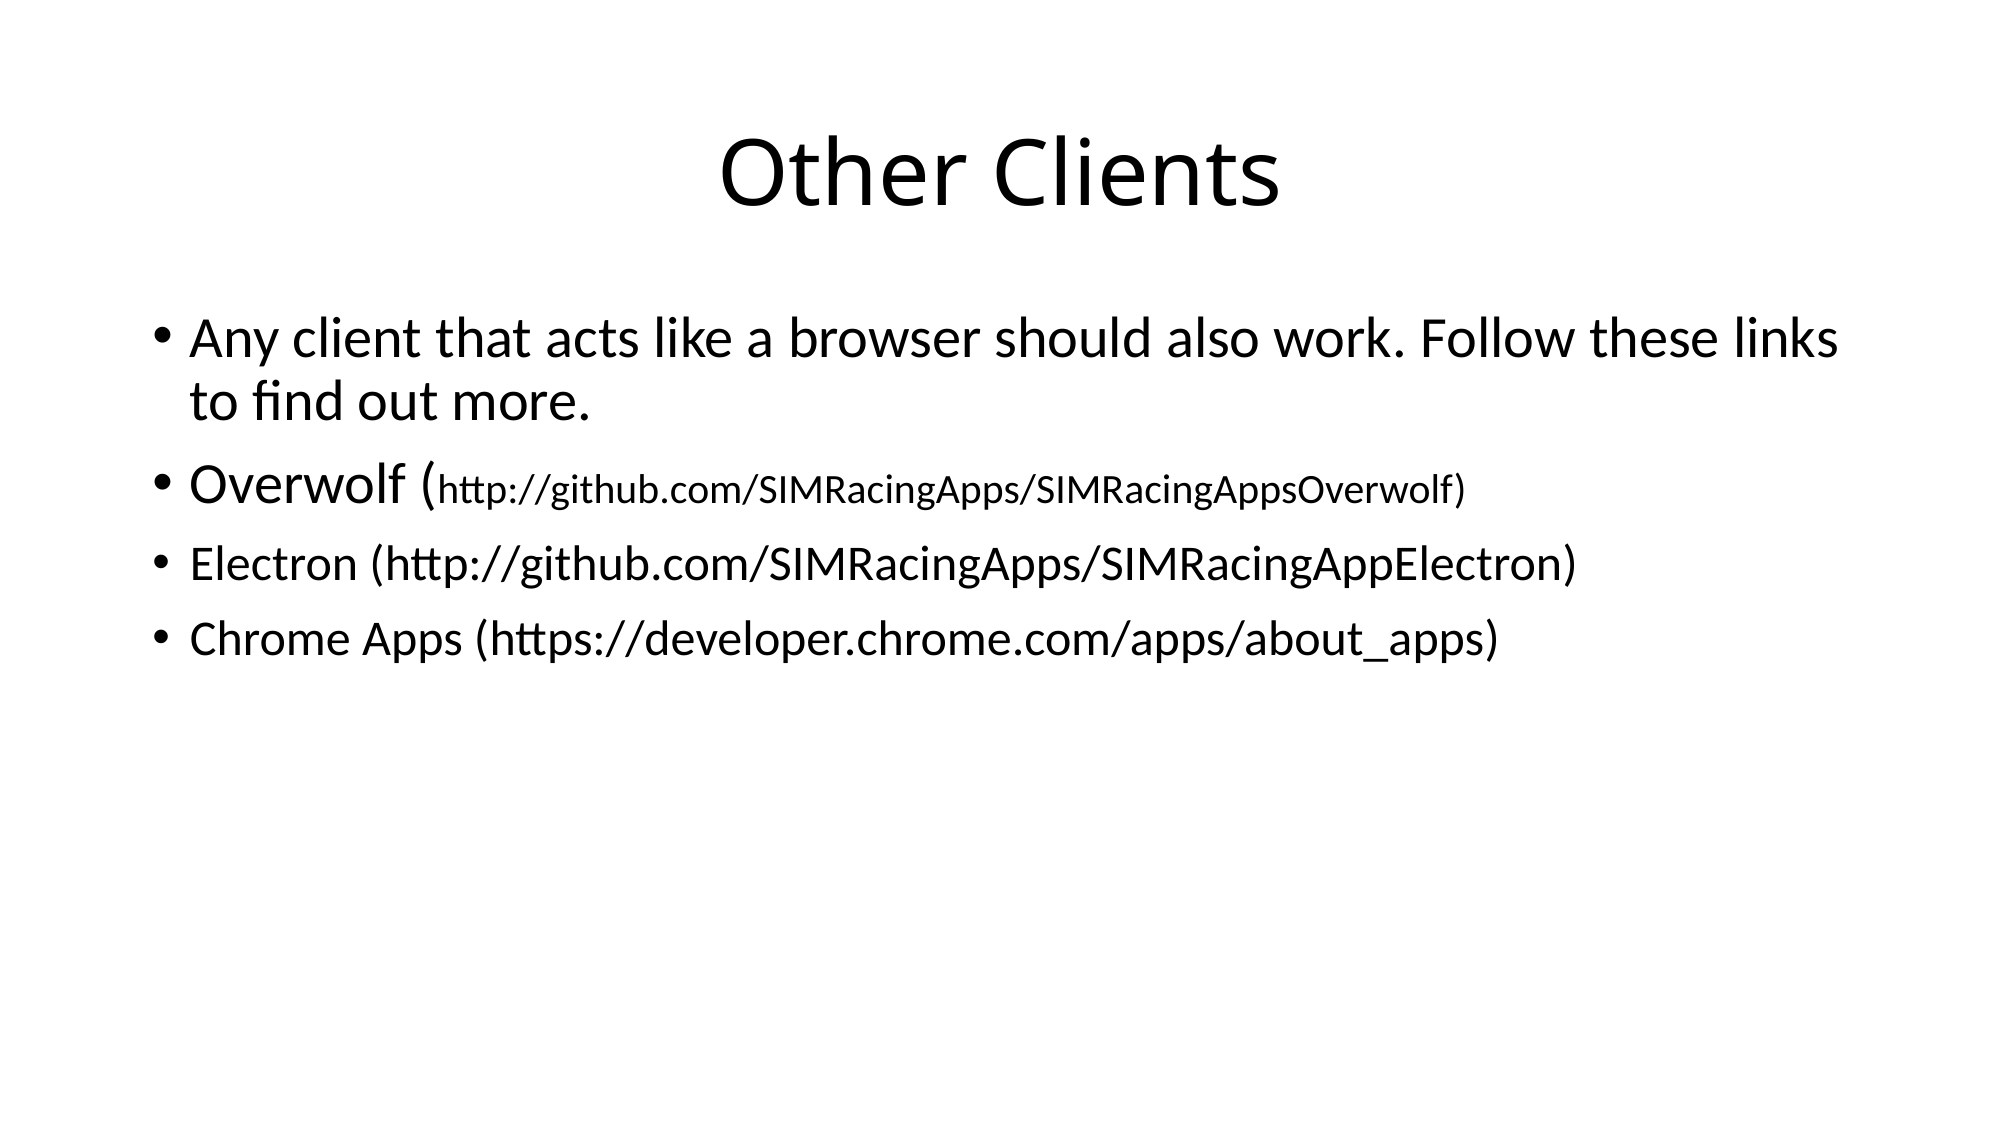

# Other Clients
Any client that acts like a browser should also work. Follow these links to find out more.
Overwolf (http://github.com/SIMRacingApps/SIMRacingAppsOverwolf)
Electron (http://github.com/SIMRacingApps/SIMRacingAppElectron)
Chrome Apps (https://developer.chrome.com/apps/about_apps)